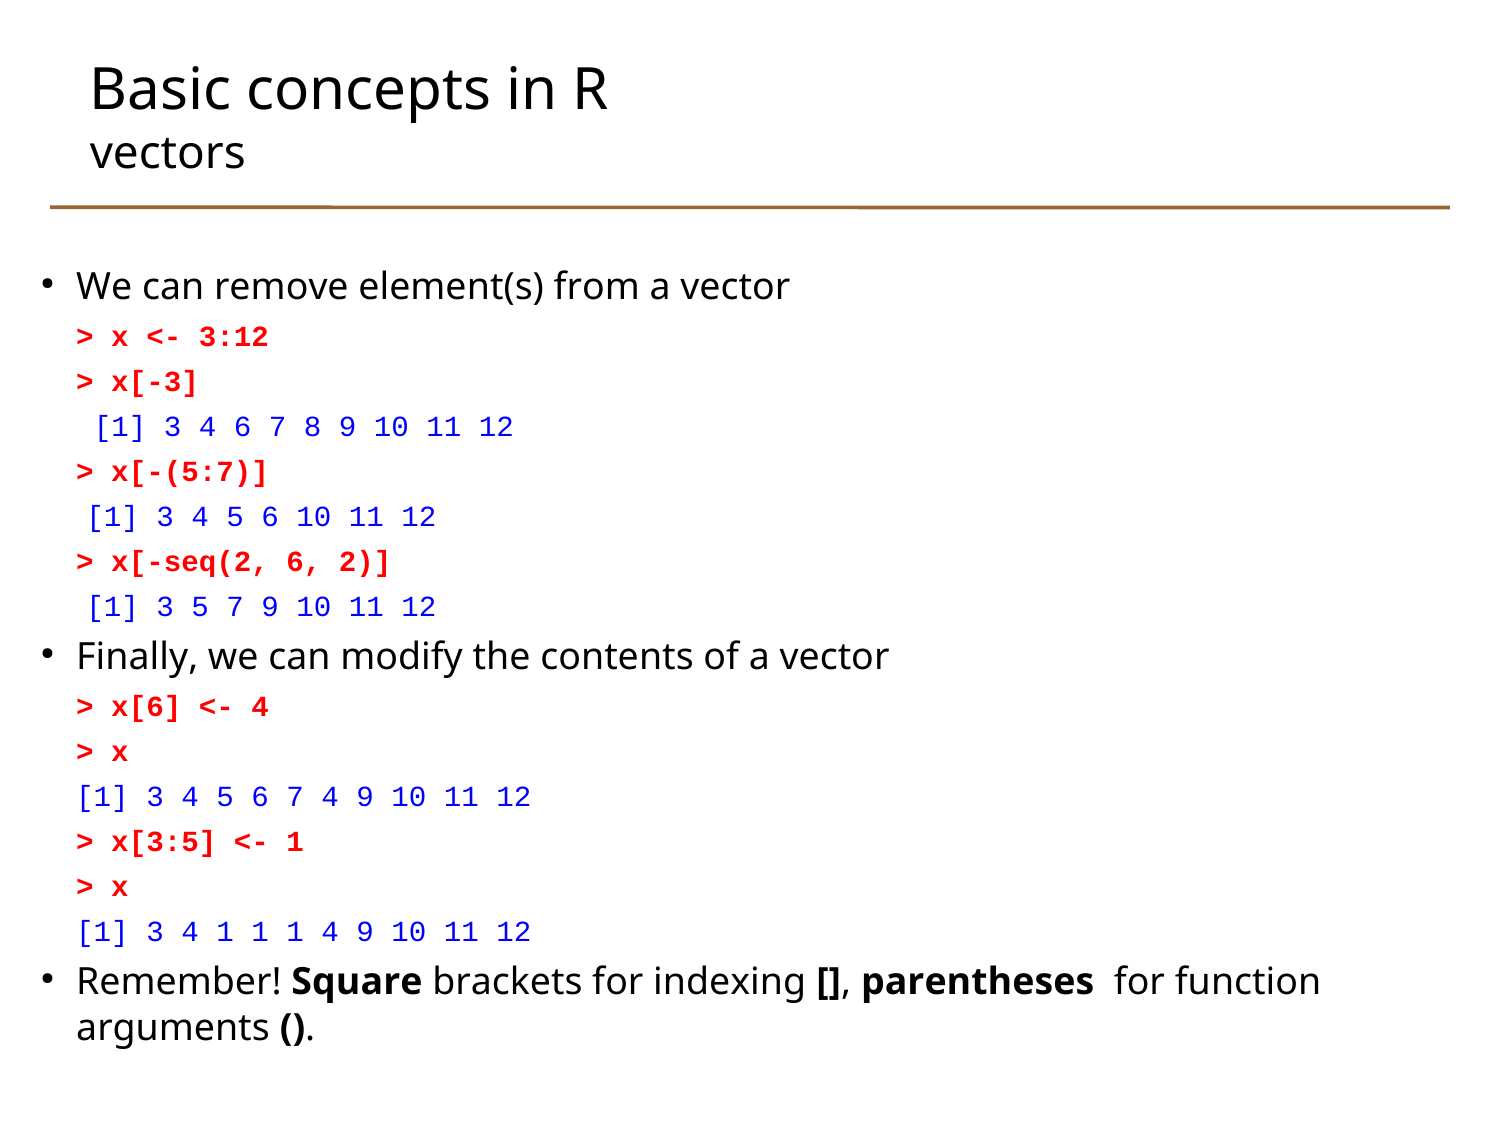

# Basic concepts in R vectors
We can remove element(s) from a vector
> x <- 3:12
> x[-3]
 [1] 3 4 6 7 8 9 10 11 12
> x[-(5:7)]
 [1] 3 4 5 6 10 11 12
> x[-seq(2, 6, 2)]
 [1] 3 5 7 9 10 11 12
Finally, we can modify the contents of a vector
> x[6] <- 4
> x
[1] 3 4 5 6 7 4 9 10 11 12
> x[3:5] <- 1
> x
[1] 3 4 1 1 1 4 9 10 11 12
Remember! Square brackets for indexing [], parentheses for function arguments ().